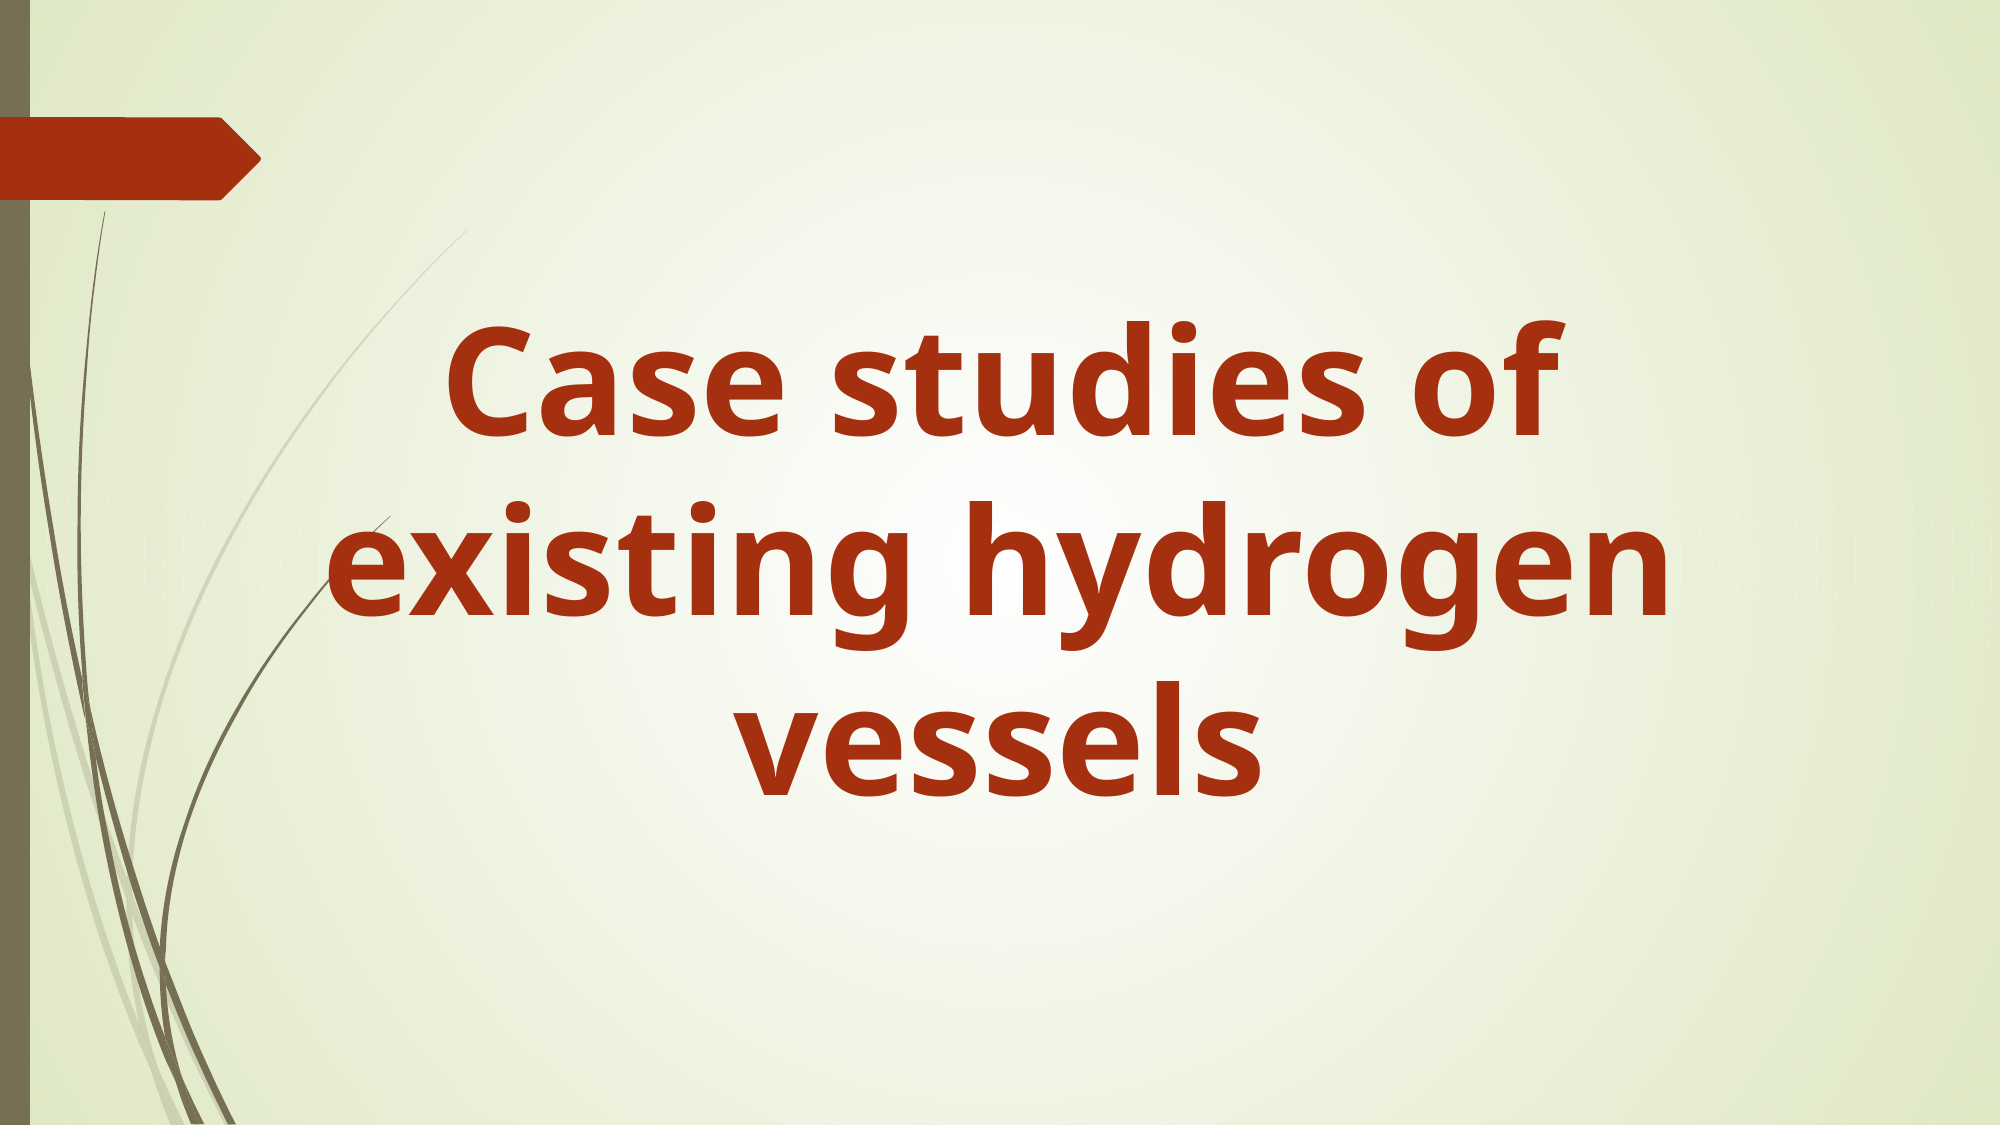

# Case studies of existing hydrogen vessels